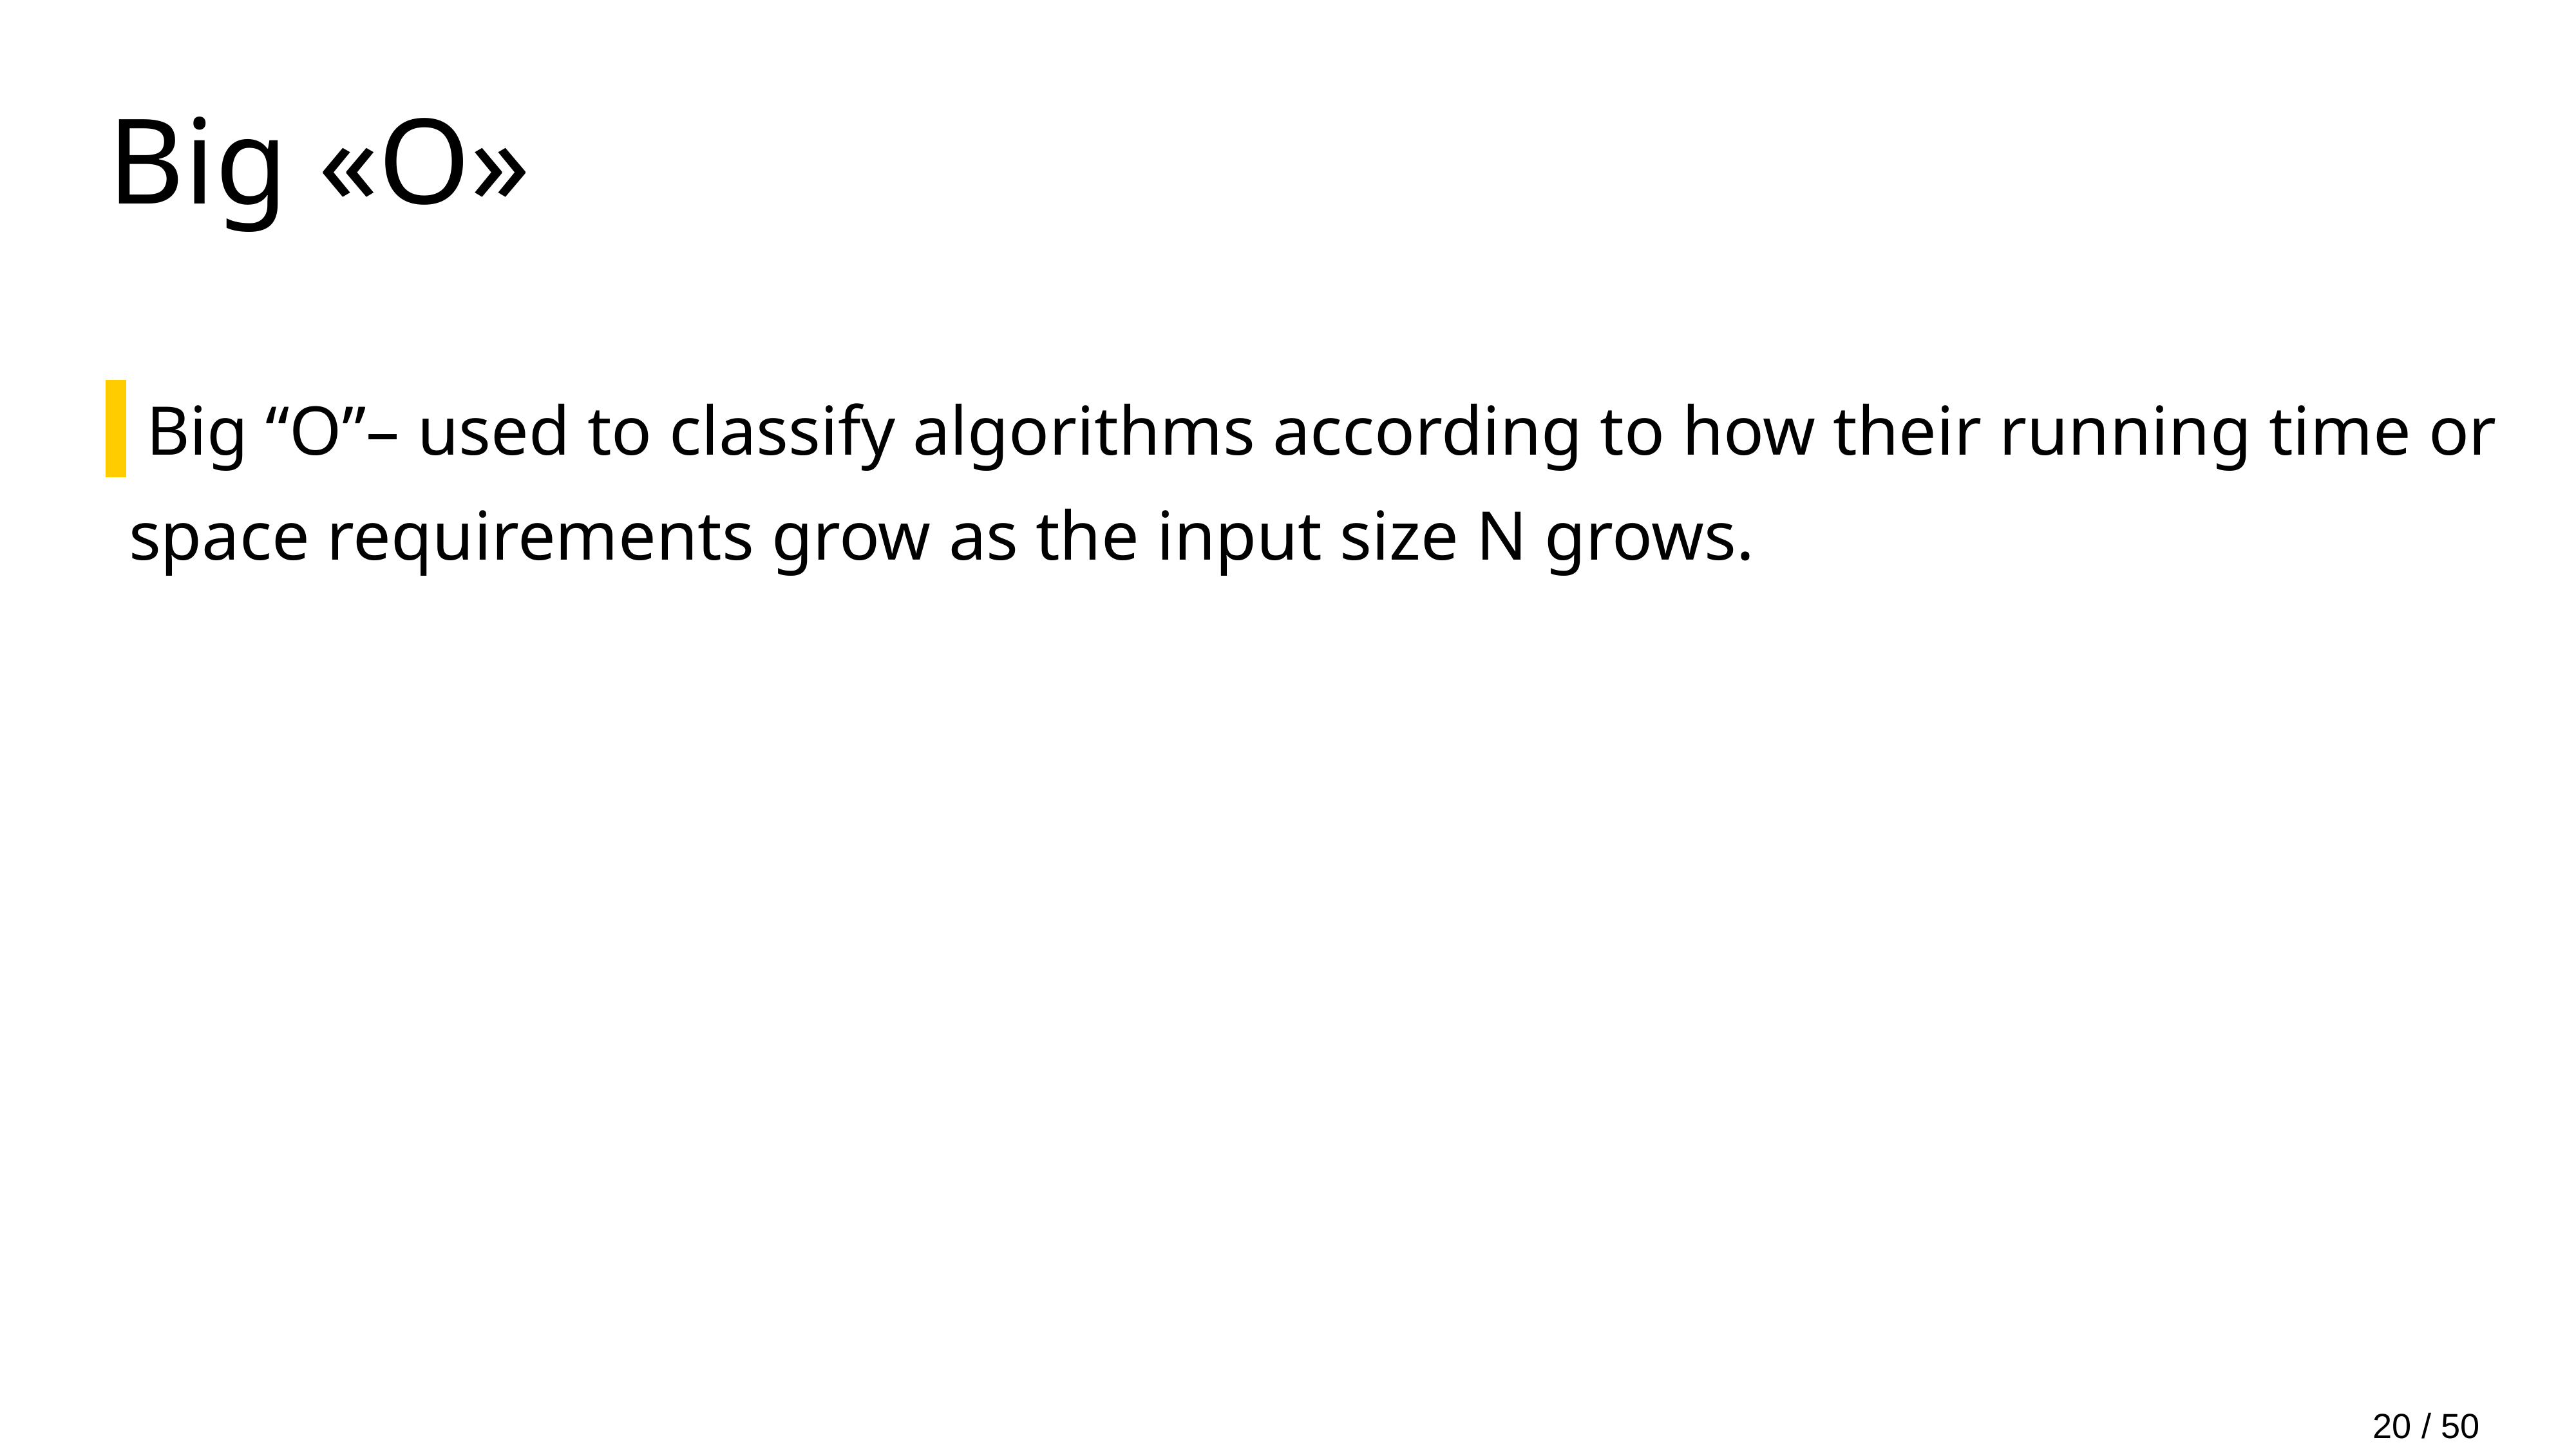

# Big «О»
 Big “О”– used to classify algorithms according to how their running time or space requirements grow as the input size N grows.